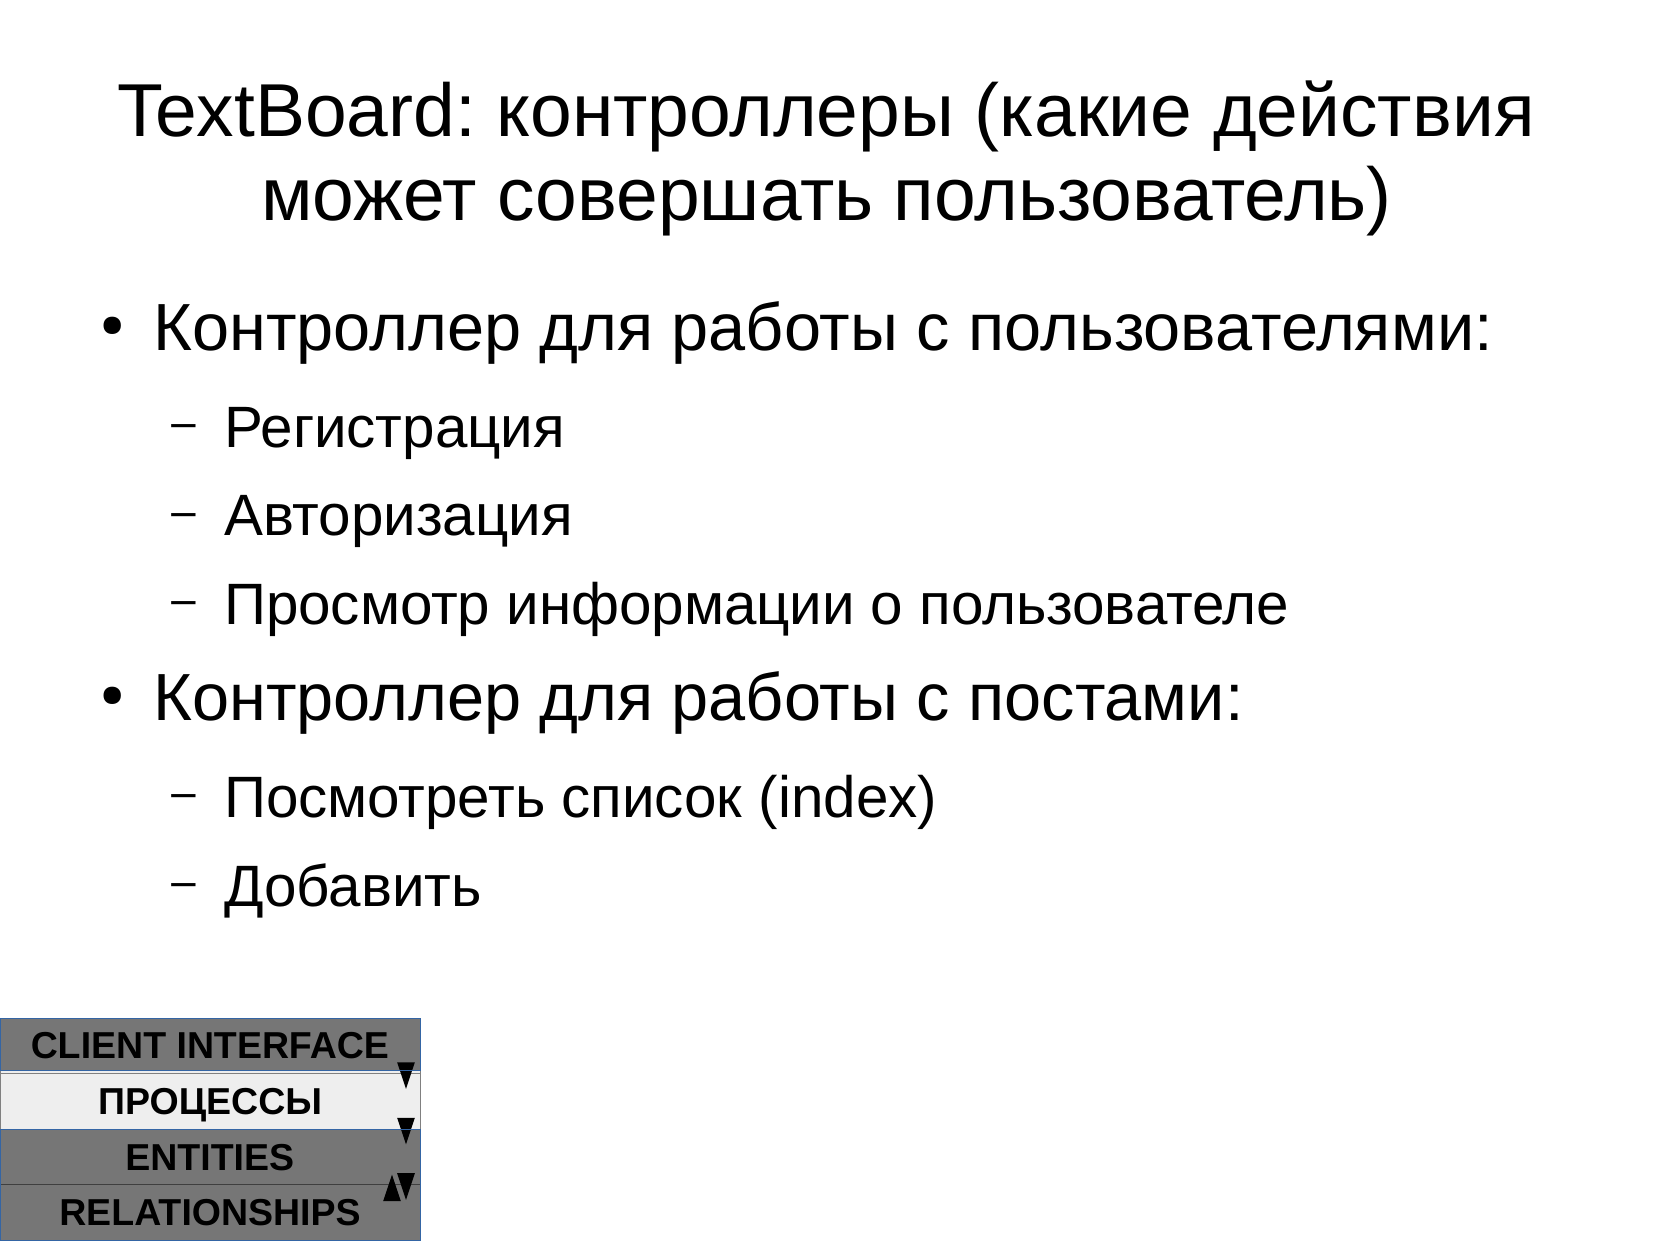

# TextBoard: контроллеры (какие действия может совершать пользователь)
Контроллер для работы с пользователями:
Регистрация
Авторизация
Просмотр информации о пользователе
Контроллер для работы с постами:
Посмотреть список (index)
Добавить
CLIENT INTERFACE
ПРОЦЕССЫ
ENTITIES
RELATIONSHIPS